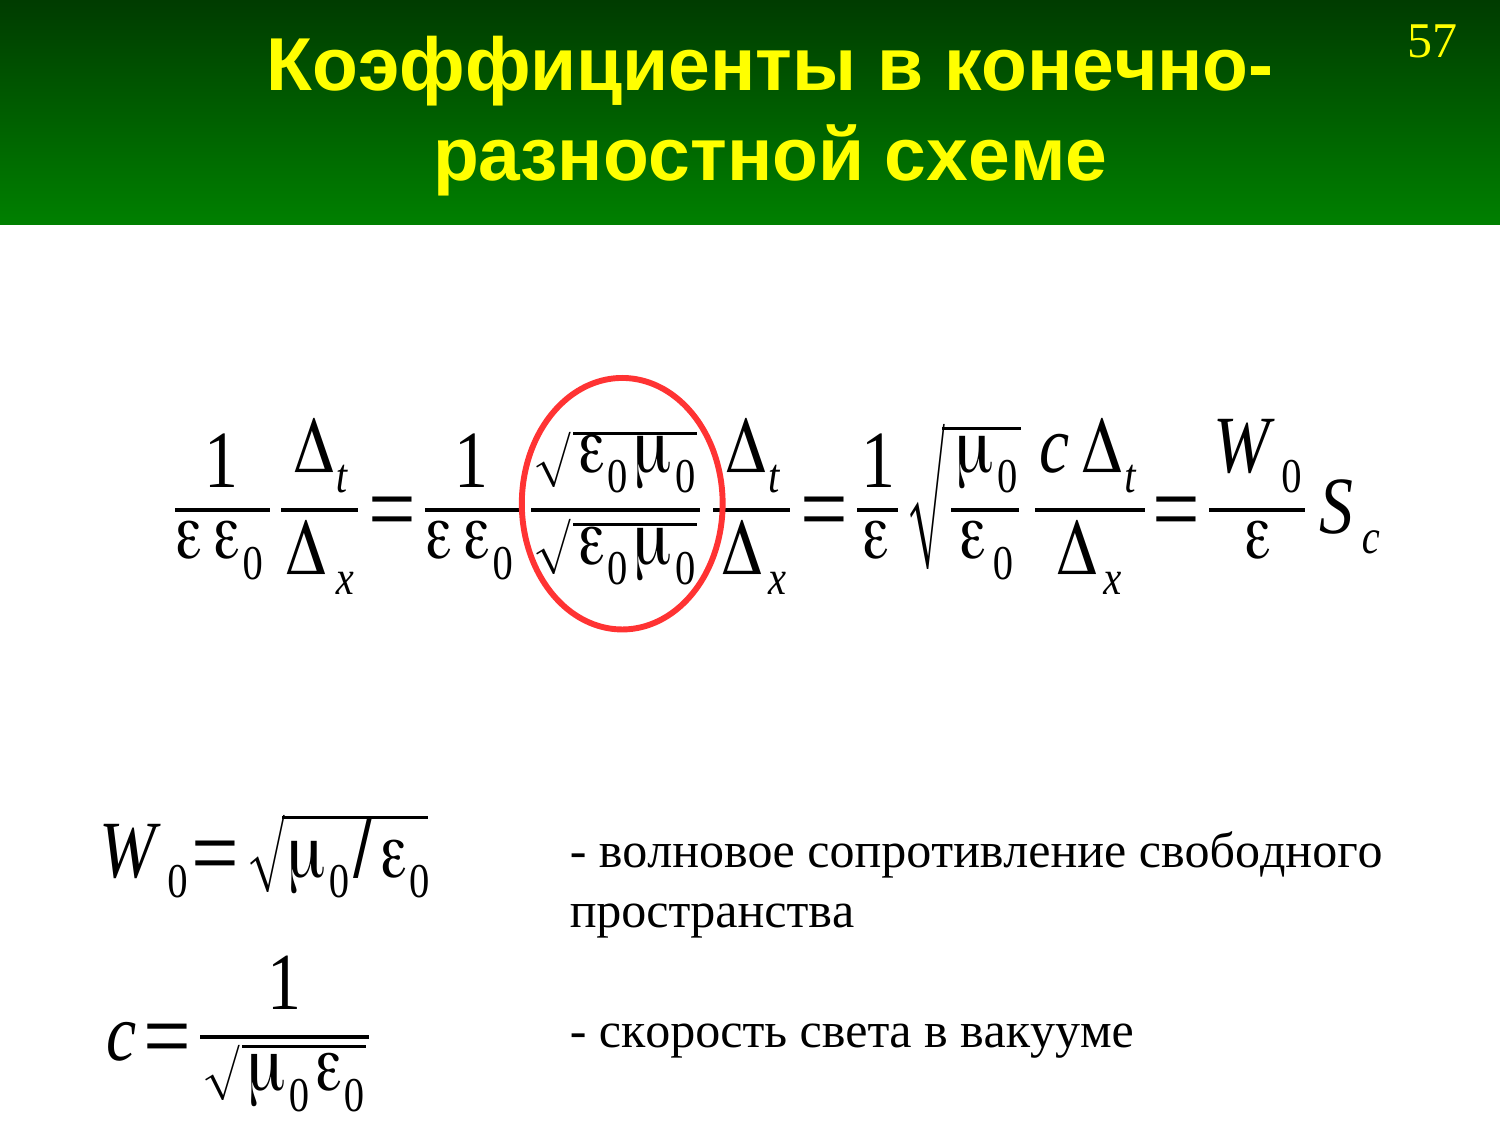

# Коэффициенты в конечно-разностной схеме
- волновое сопротивление свободного
пространства
- скорость света в вакууме